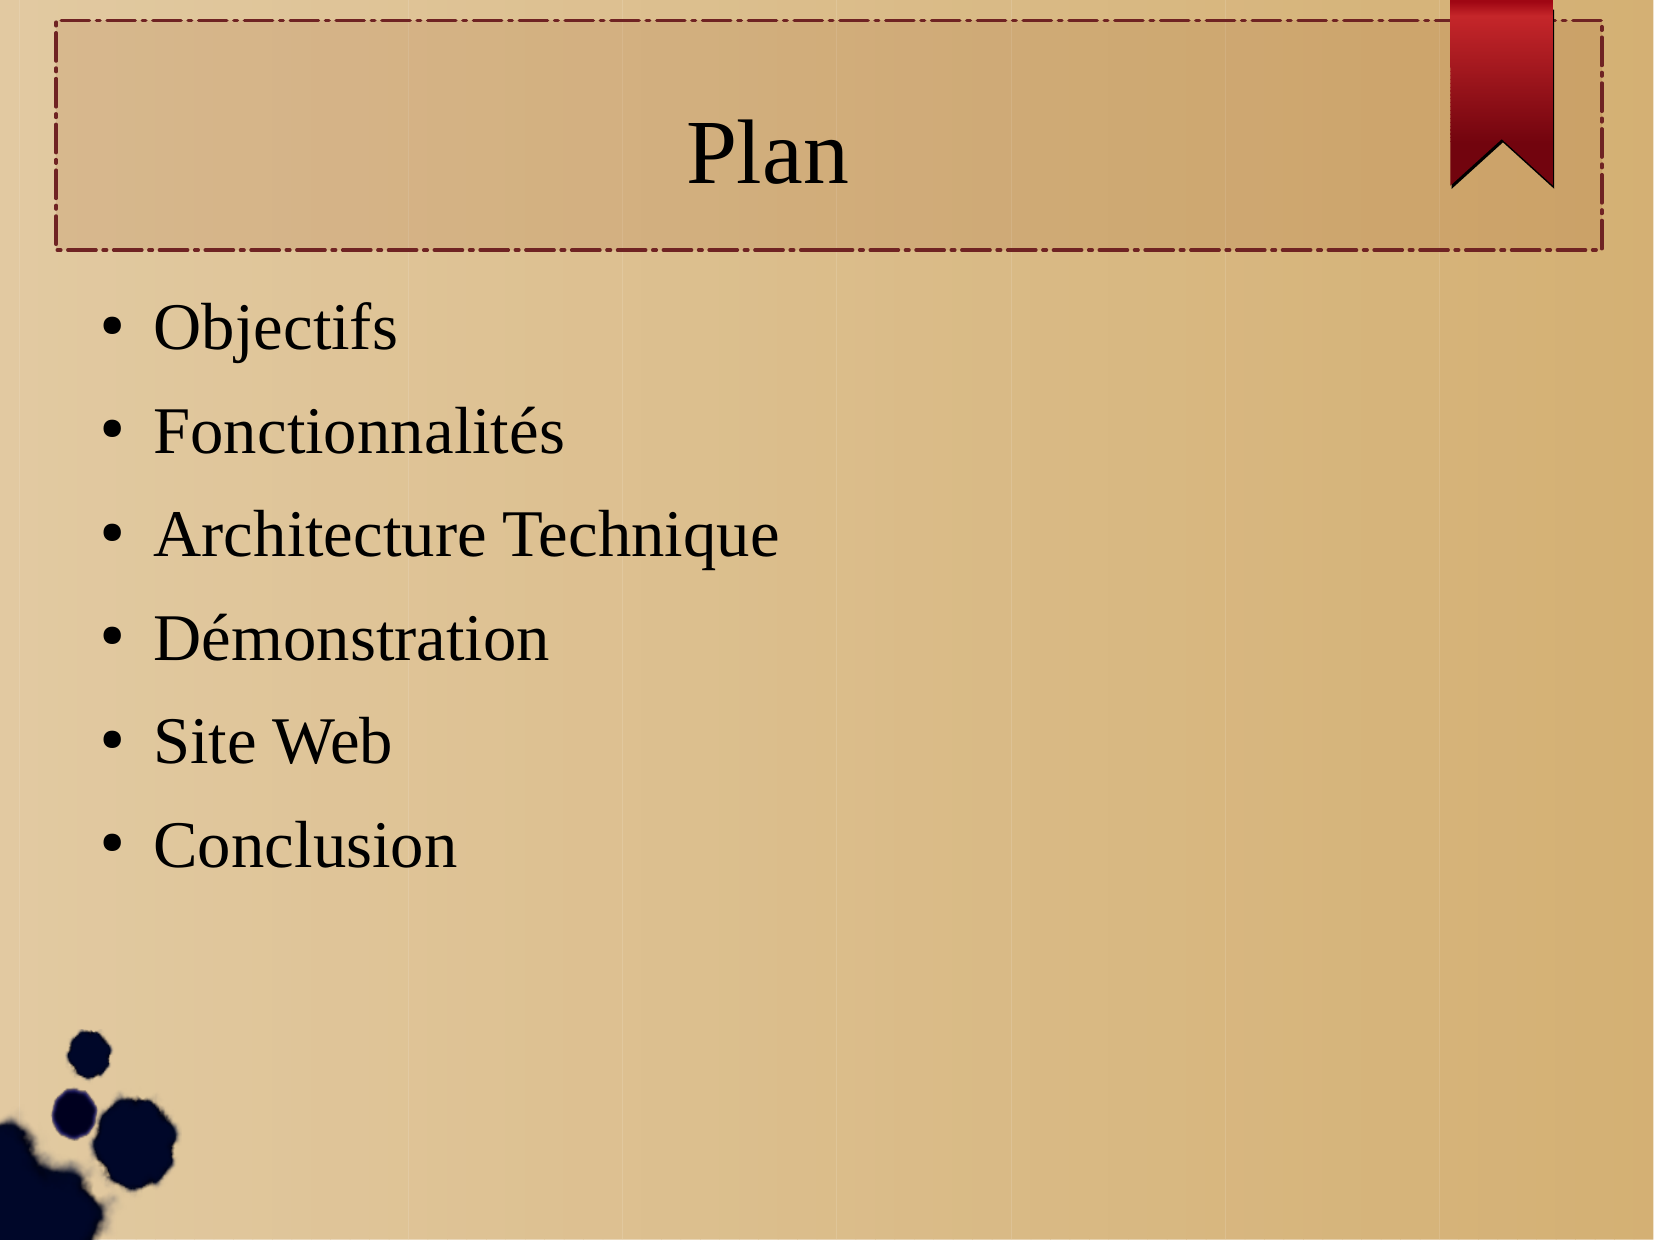

# Plan
Objectifs
Fonctionnalités
Architecture Technique
Démonstration
Site Web
Conclusion